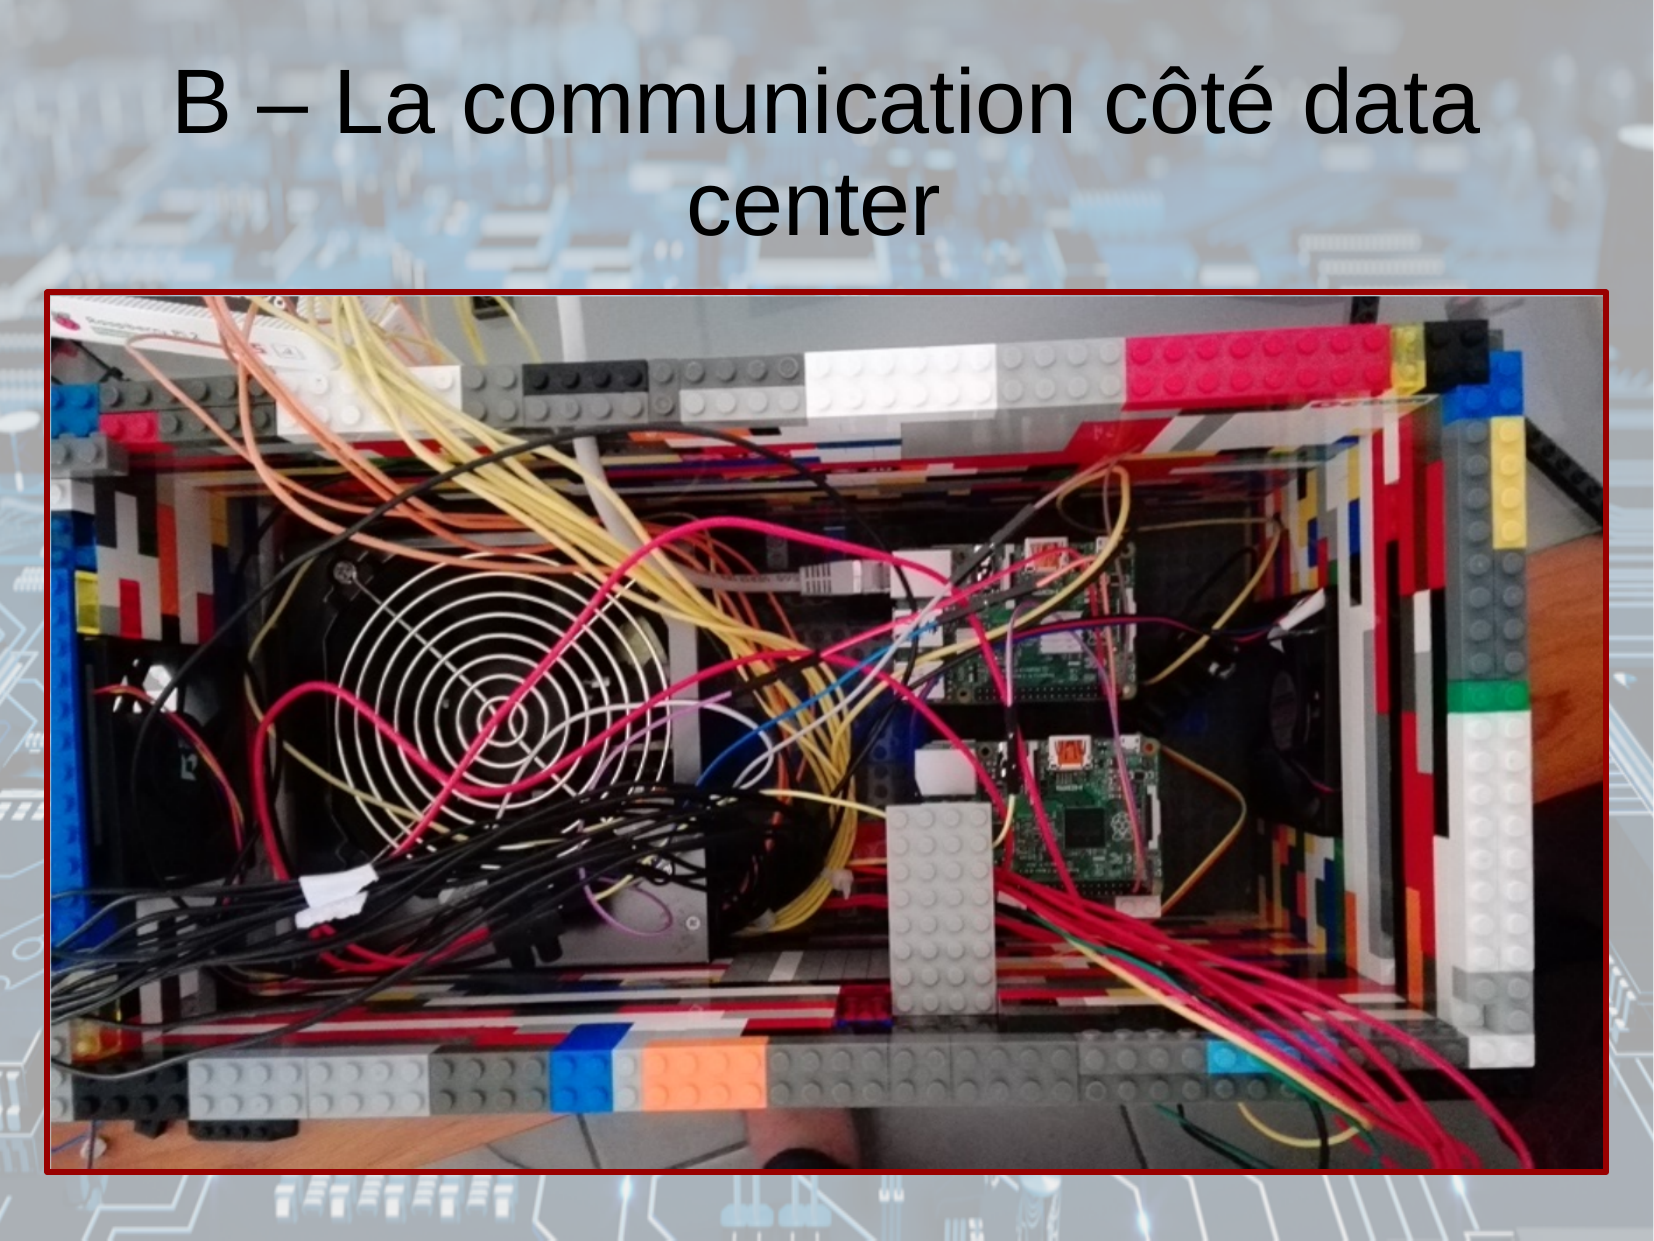

# B – La communication côté data center